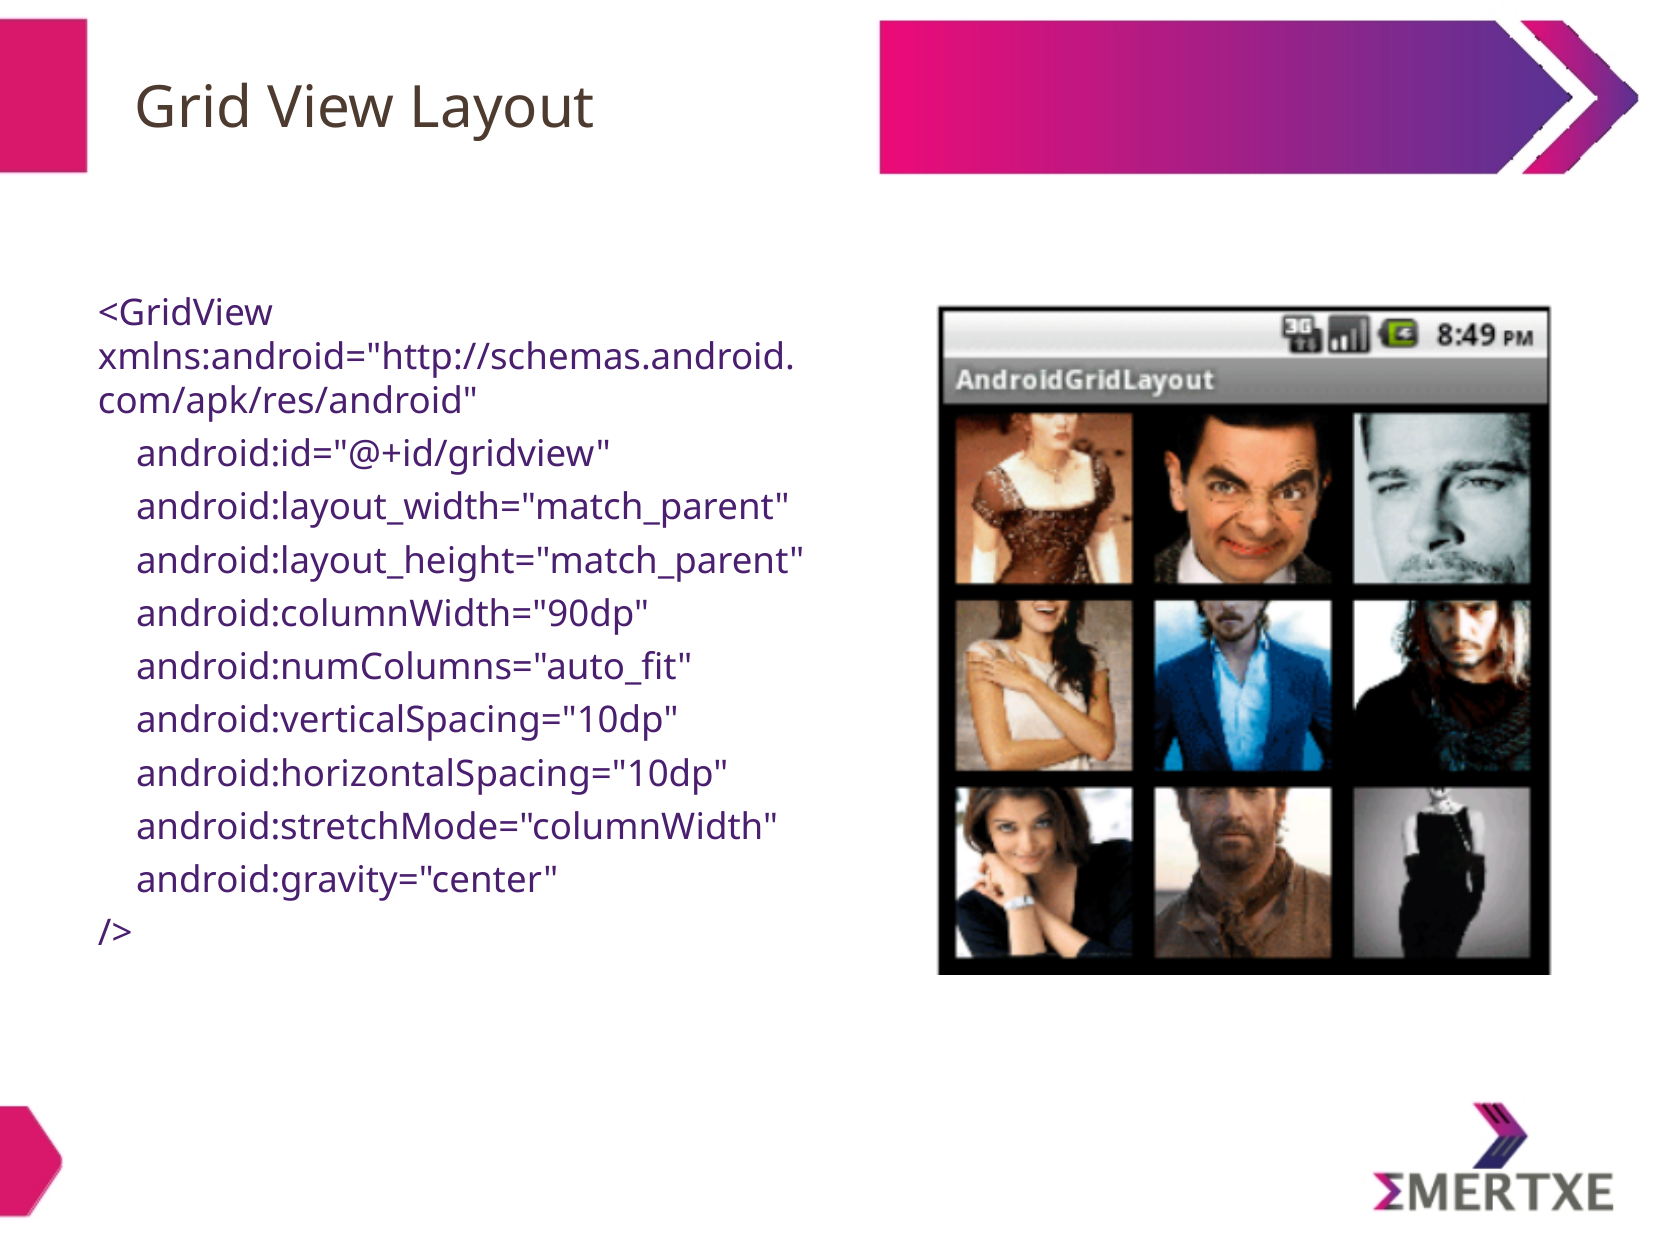

# Grid View Layout
<GridView xmlns:android="http://schemas.android.com/apk/res/android"
 android:id="@+id/gridview"
 android:layout_width="match_parent"
 android:layout_height="match_parent"
 android:columnWidth="90dp"
 android:numColumns="auto_fit"
 android:verticalSpacing="10dp"
 android:horizontalSpacing="10dp"
 android:stretchMode="columnWidth"
 android:gravity="center"
/>